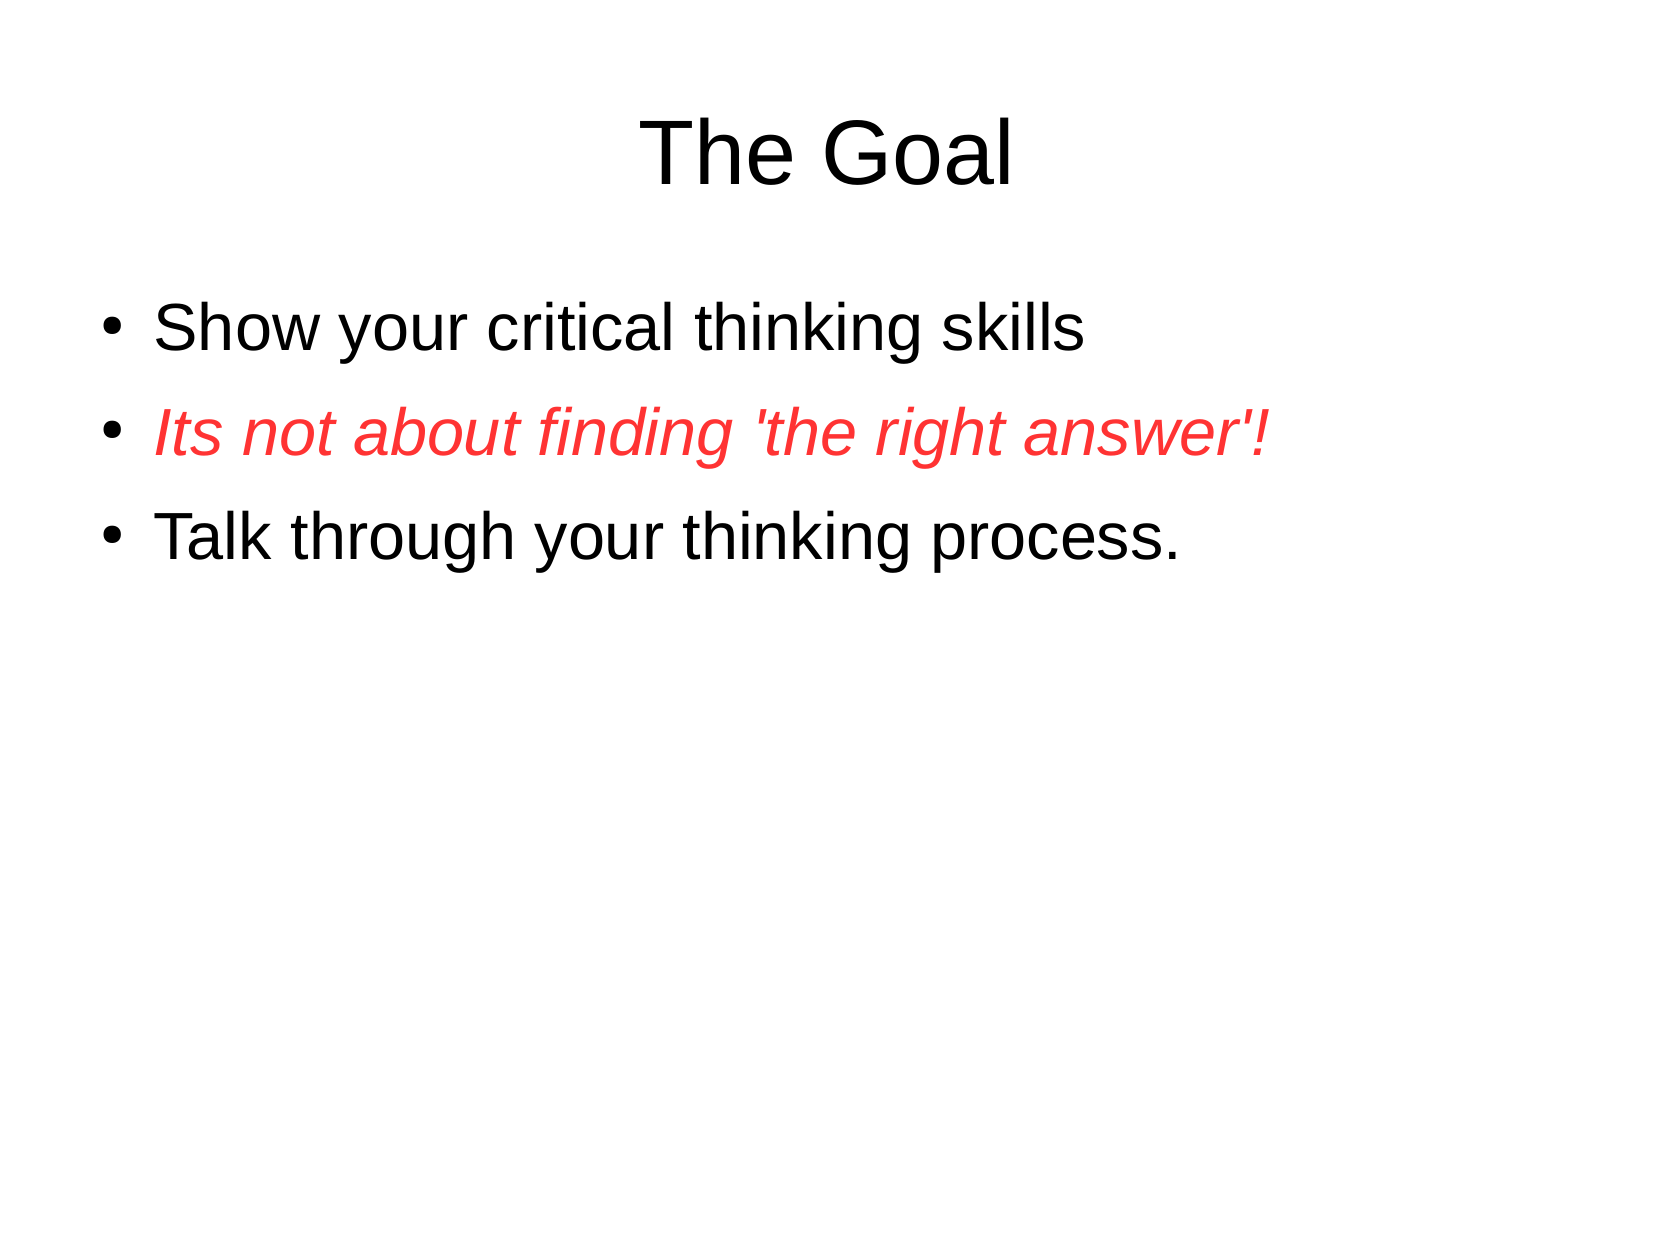

# The Goal
Show your critical thinking skills
Its not about finding 'the right answer'!
Talk through your thinking process.